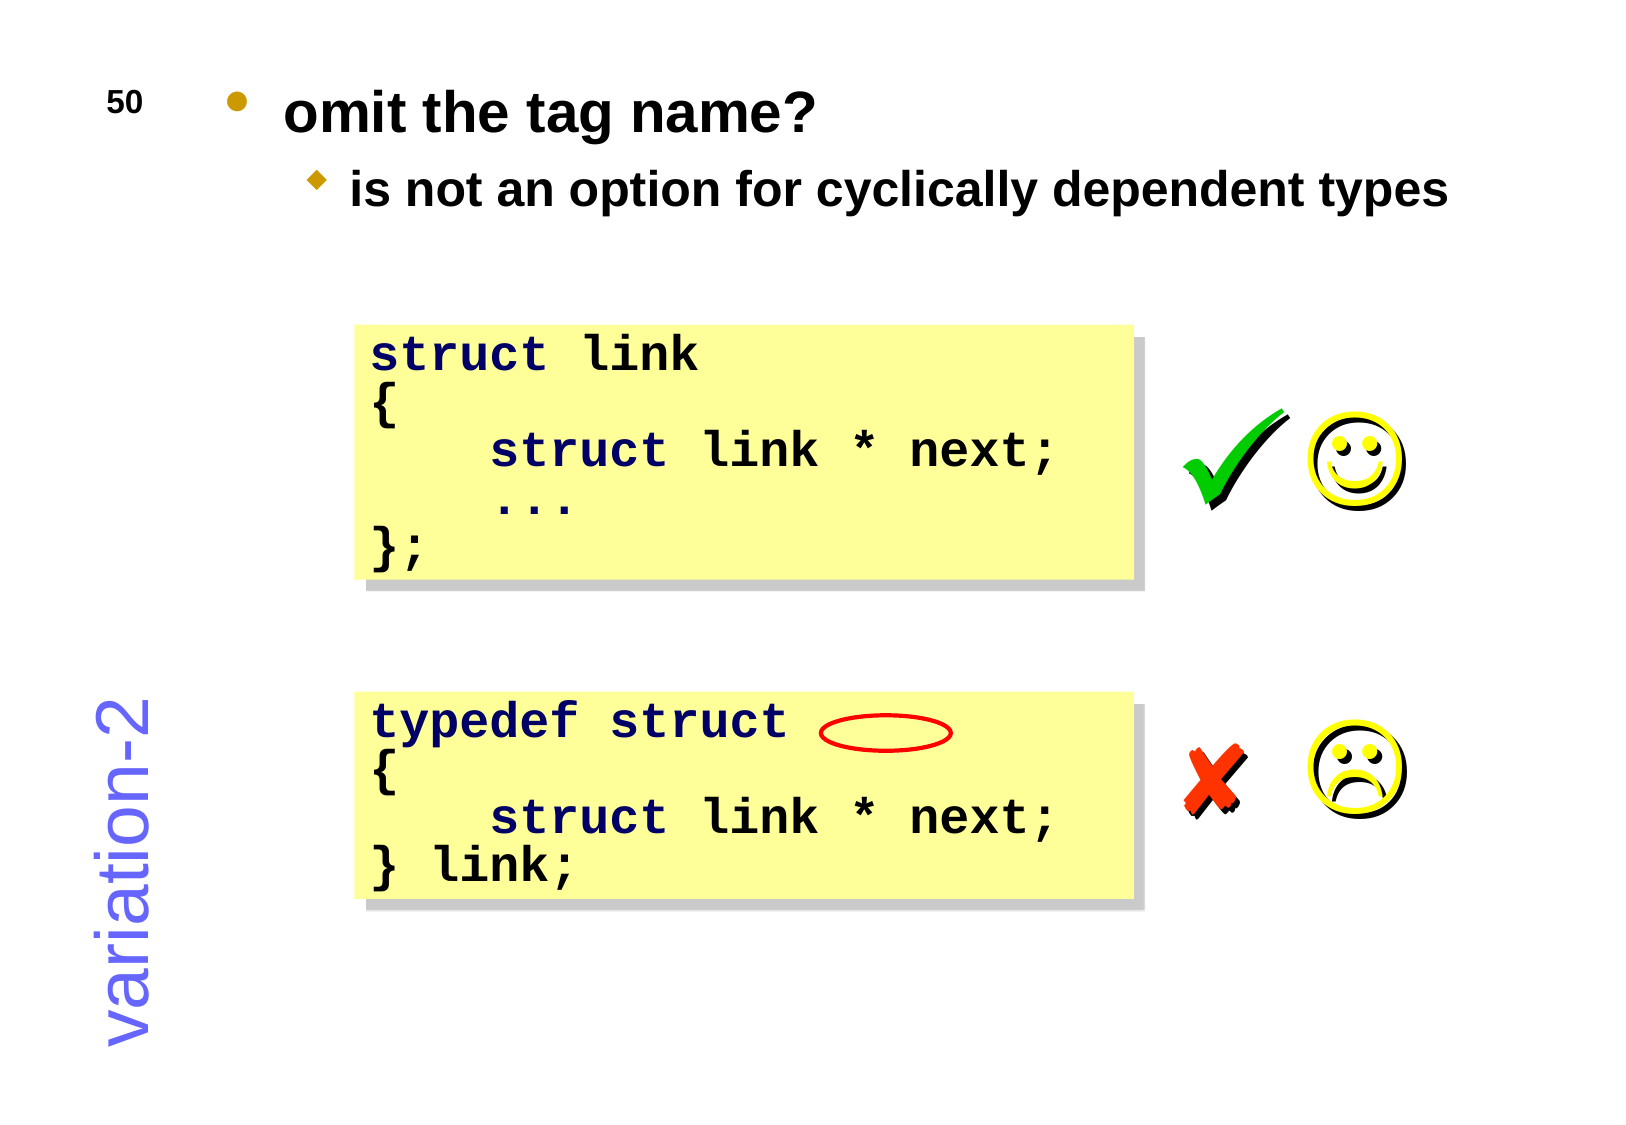

50
omit the tag name?
is not an option for cyclically dependent types
struct link
{
 struct link * next;
 ...
};


# variation-2

typedef struct
{
 struct link * next;
} link;
